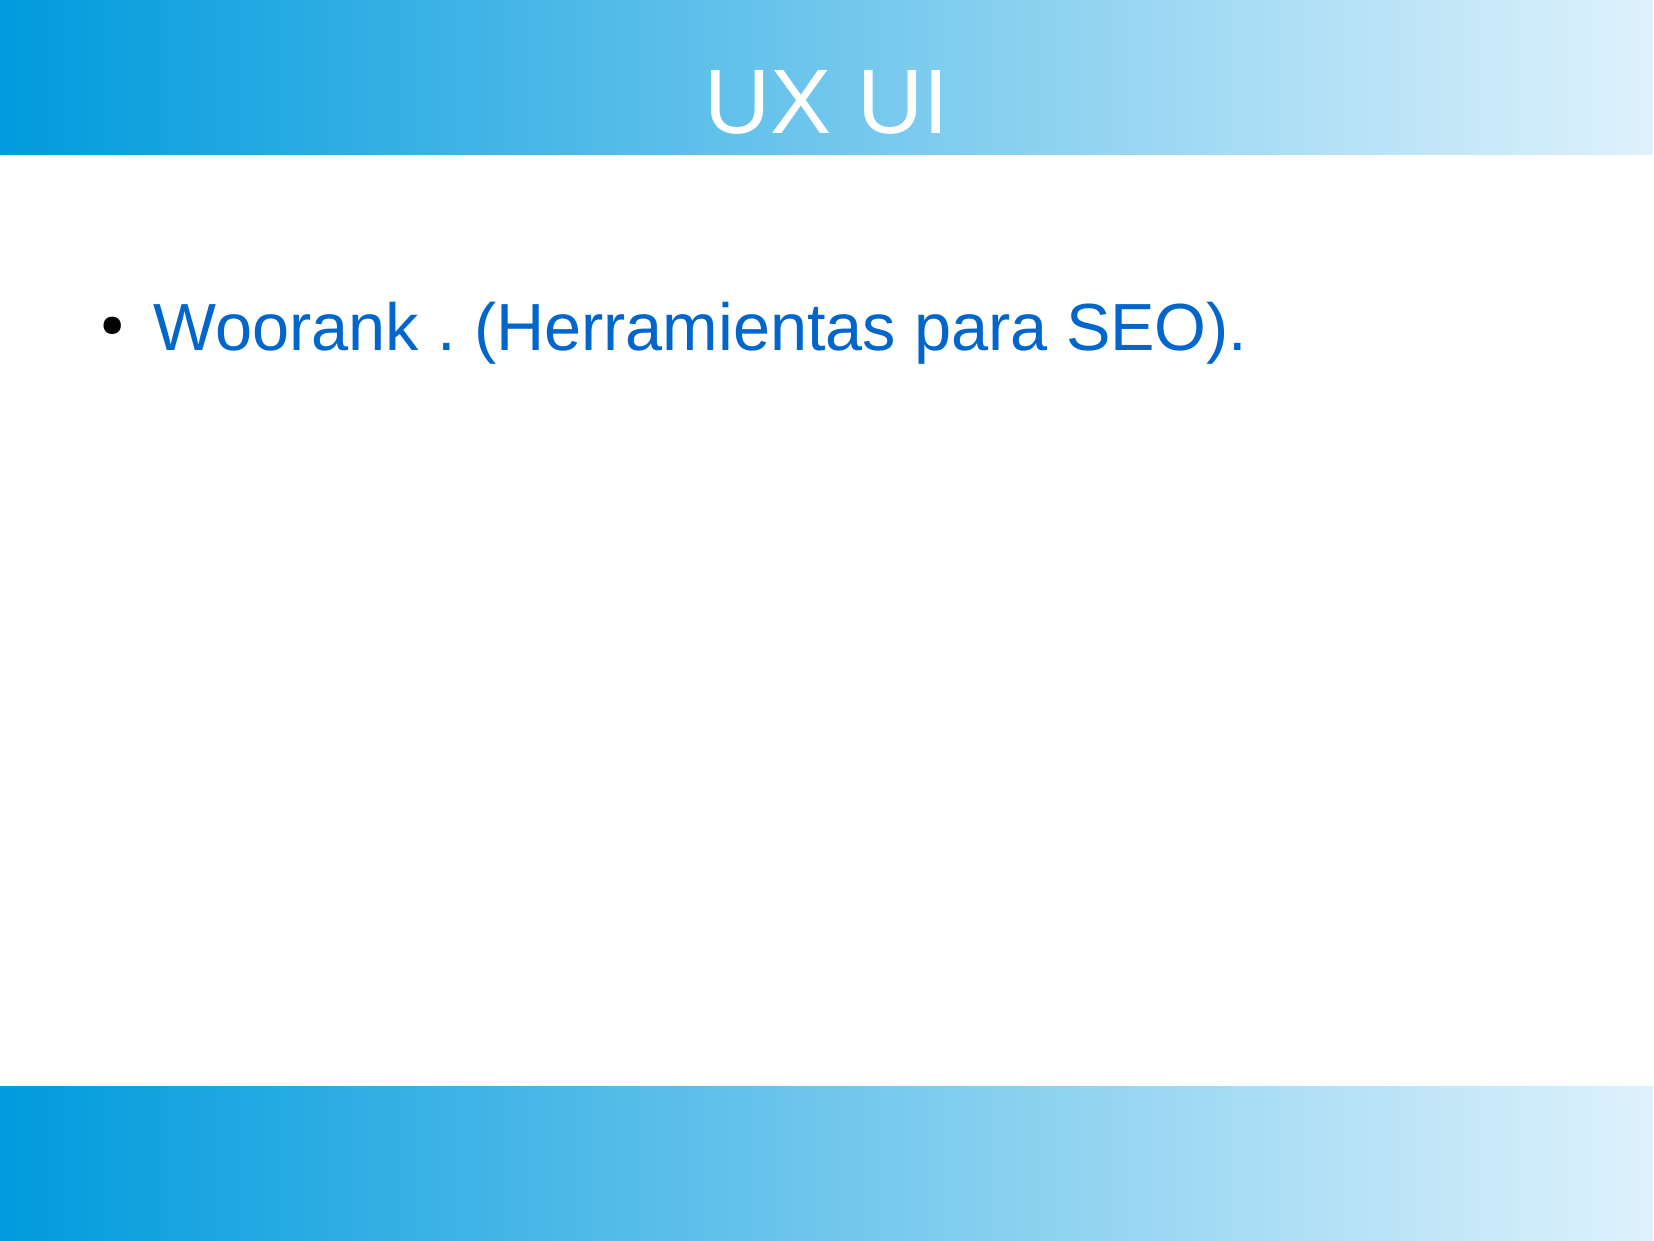

# UX UI
Woorank . (Herramientas para SEO).